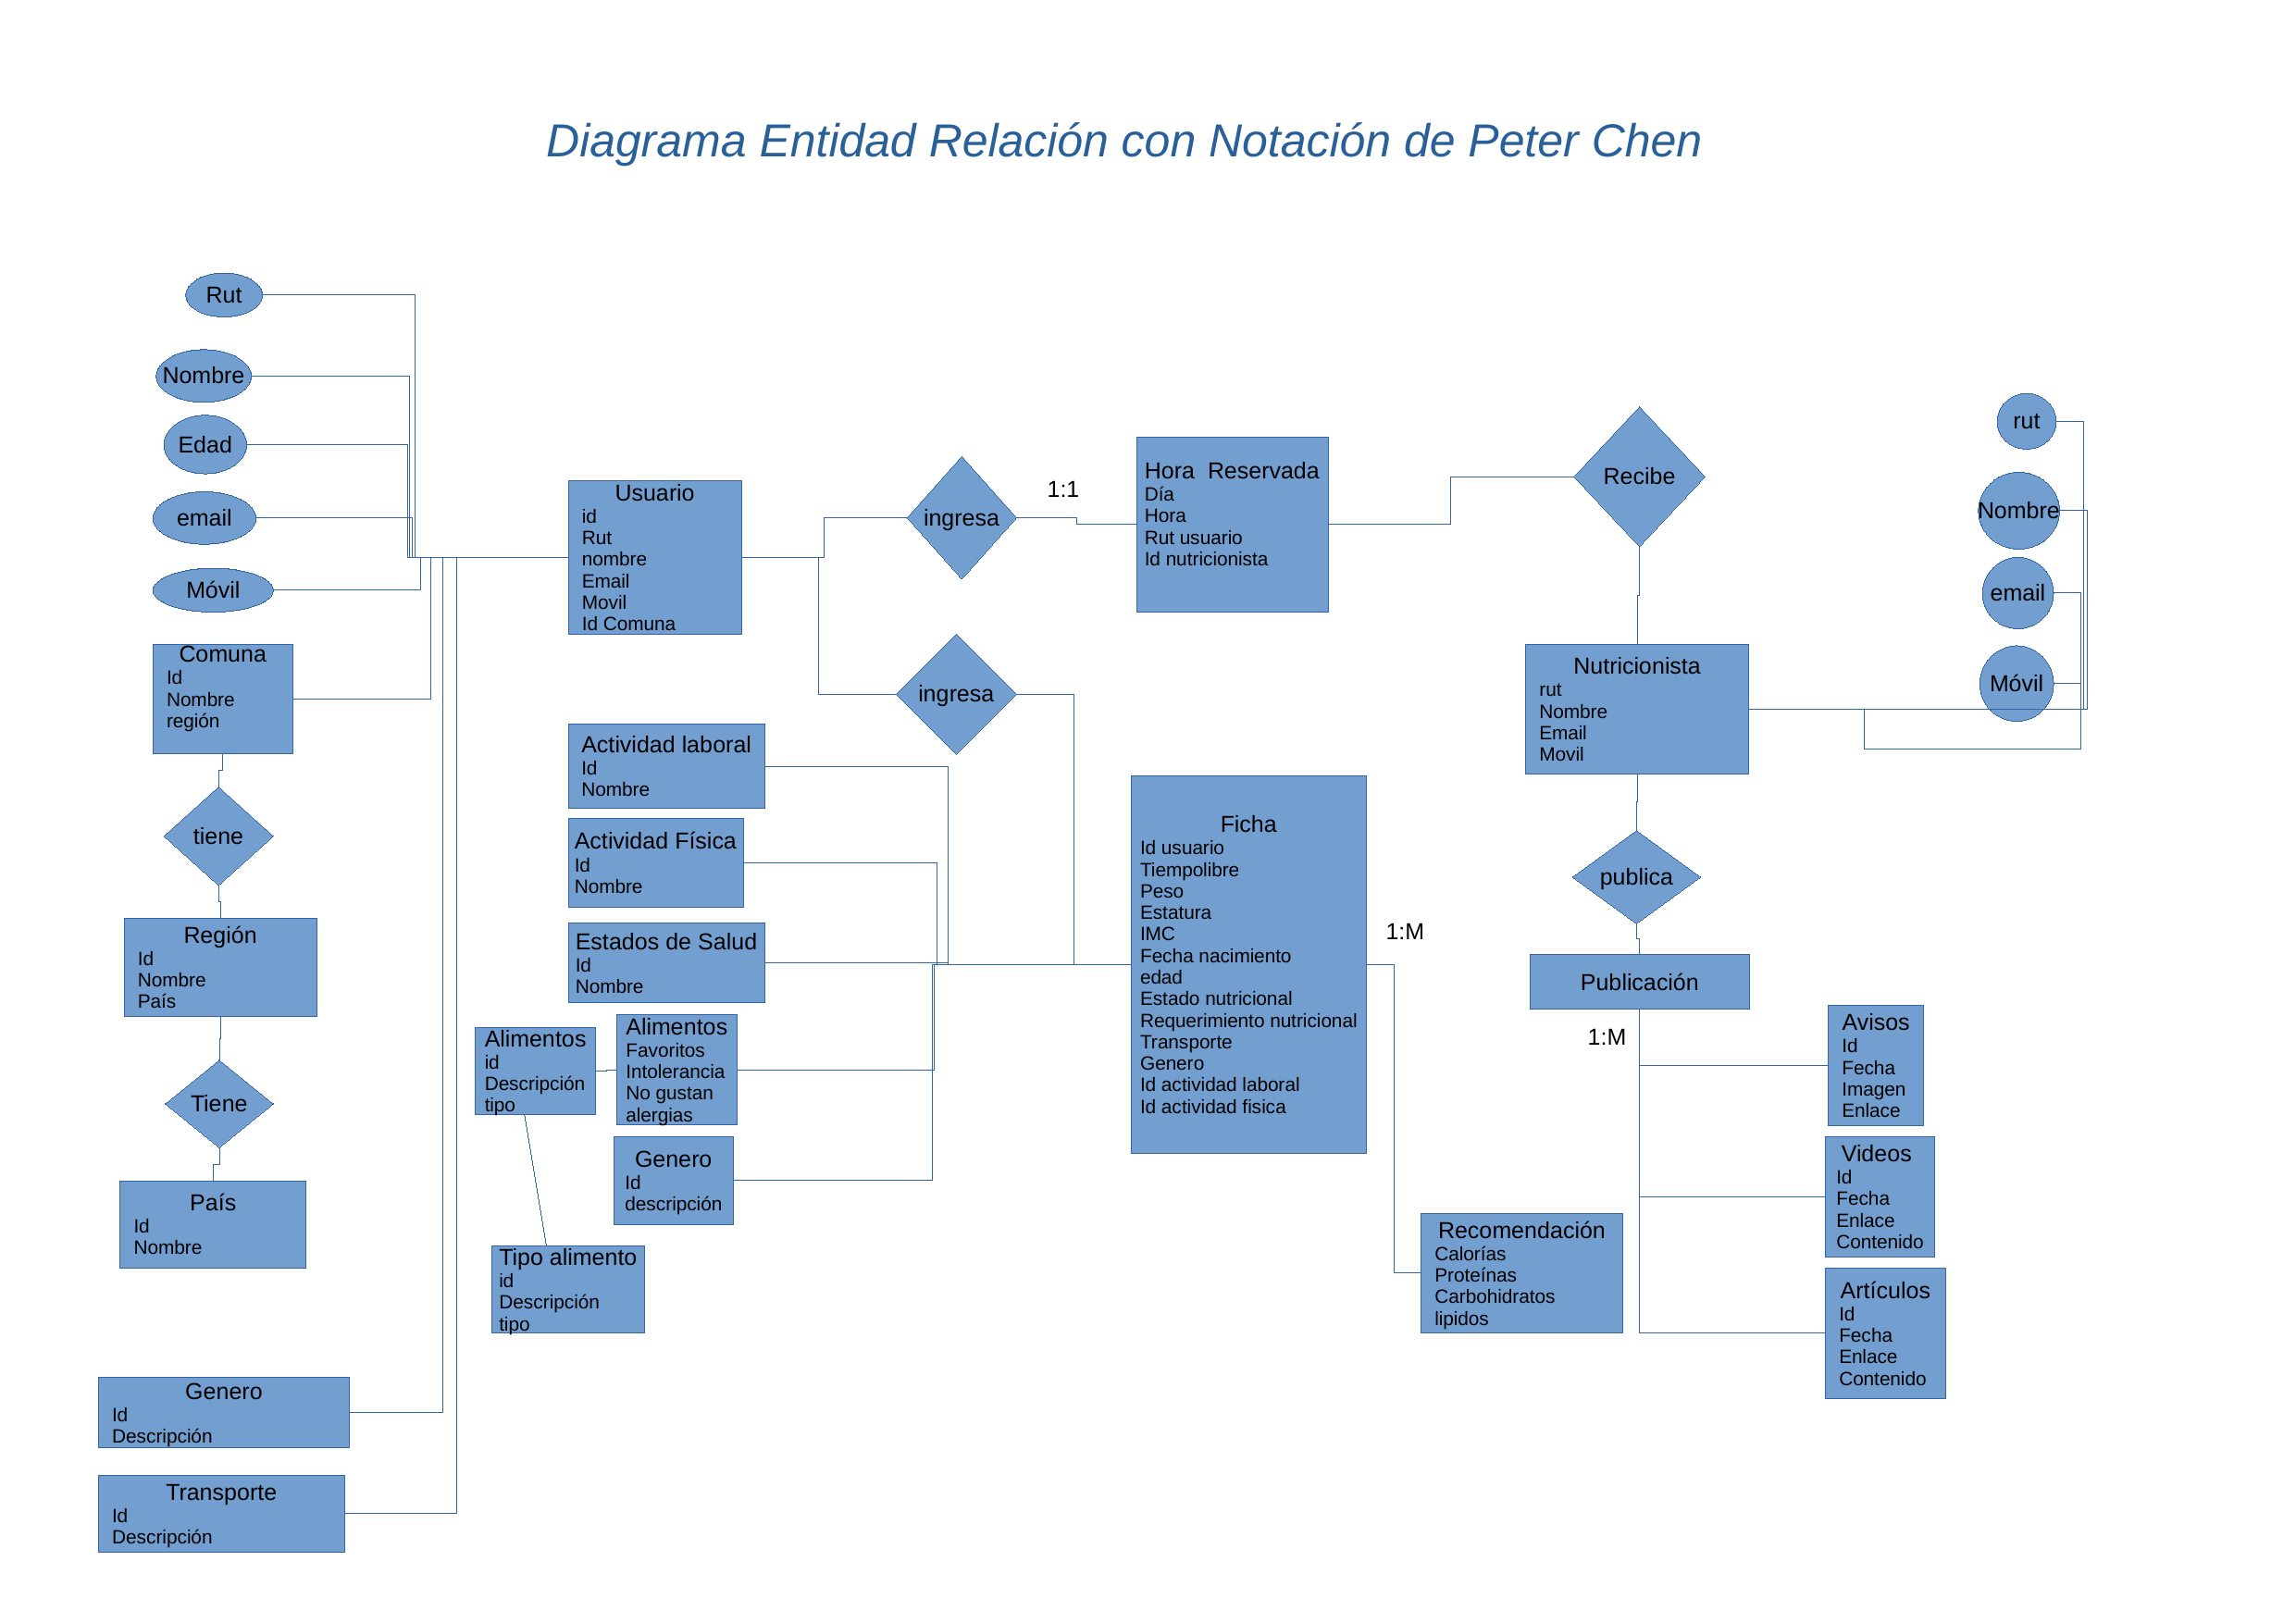

# Diagrama Entidad Relación con Notación de Peter Chen
Rut
Nombre
rut
Recibe
Edad
Hora Reservada
Día
Hora
Rut usuario
Id nutricionista
ingresa
1:1
Nombre
Usuario
id
Rut
nombre
Email
Movil
Id Comuna
email
email
Móvil
ingresa
Comuna
Id
Nombre
región
Nutricionista
rut
Nombre
Email
Movil
Móvil
Actividad laboral
Id
Nombre
Ficha
Id usuario
Tiempolibre
Peso
Estatura
IMC
Fecha nacimiento
edad
Estado nutricional
Requerimiento nutricional
Transporte
Genero
Id actividad laboral
Id actividad fisica
tiene
Actividad Física
Id
Nombre
publica
1:M
Región
Id
Nombre
País
Estados de Salud
Id
Nombre
Publicación
Avisos
Id
Fecha
Imagen
Enlace
Alimentos
Favoritos
Intolerancia
No gustan
alergias
1:M
Alimentos
id
Descripción
tipo
Tiene
Genero
Id
descripción
Videos
Id
Fecha
Enlace
Contenido
País
Id
Nombre
Recomendación
Calorías
Proteínas
Carbohidratos
lipidos
Tipo alimento
id
Descripción
tipo
Artículos
Id
Fecha
Enlace
Contenido
Genero
Id
Descripción
Transporte
Id
Descripción